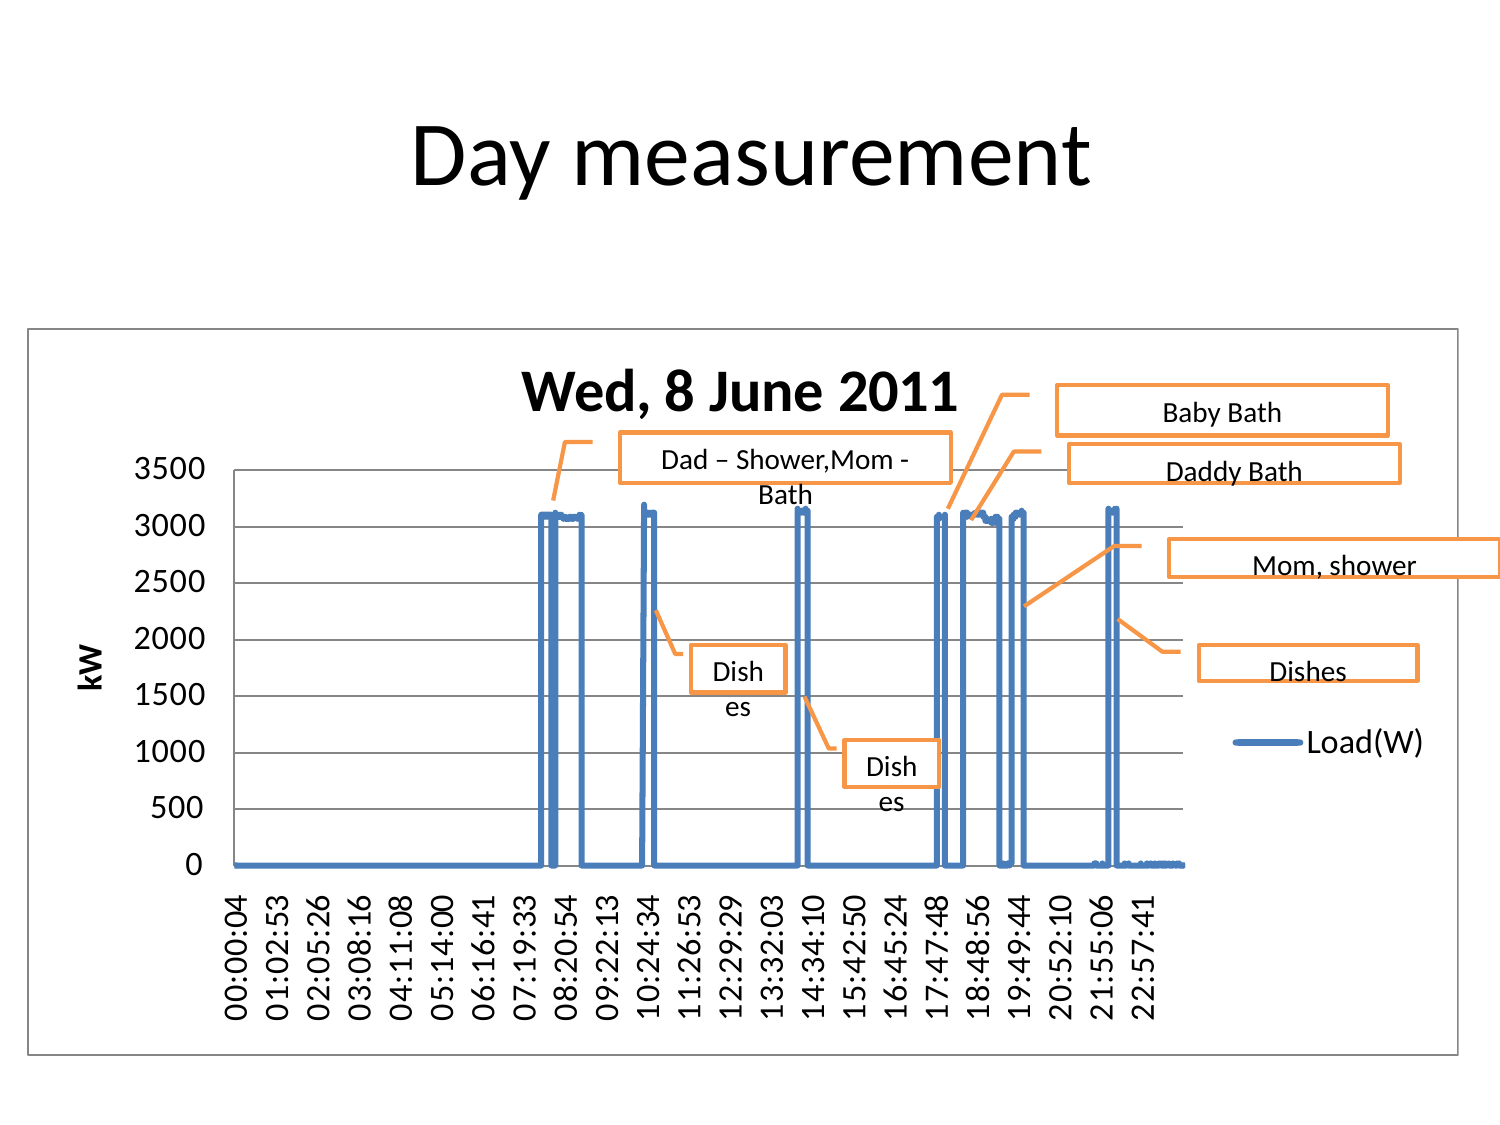

# Day measurement
Baby Bath
Dad – Shower,Mom - Bath
Daddy Bath
Mom, shower
Dishes
Dishes
Dishes